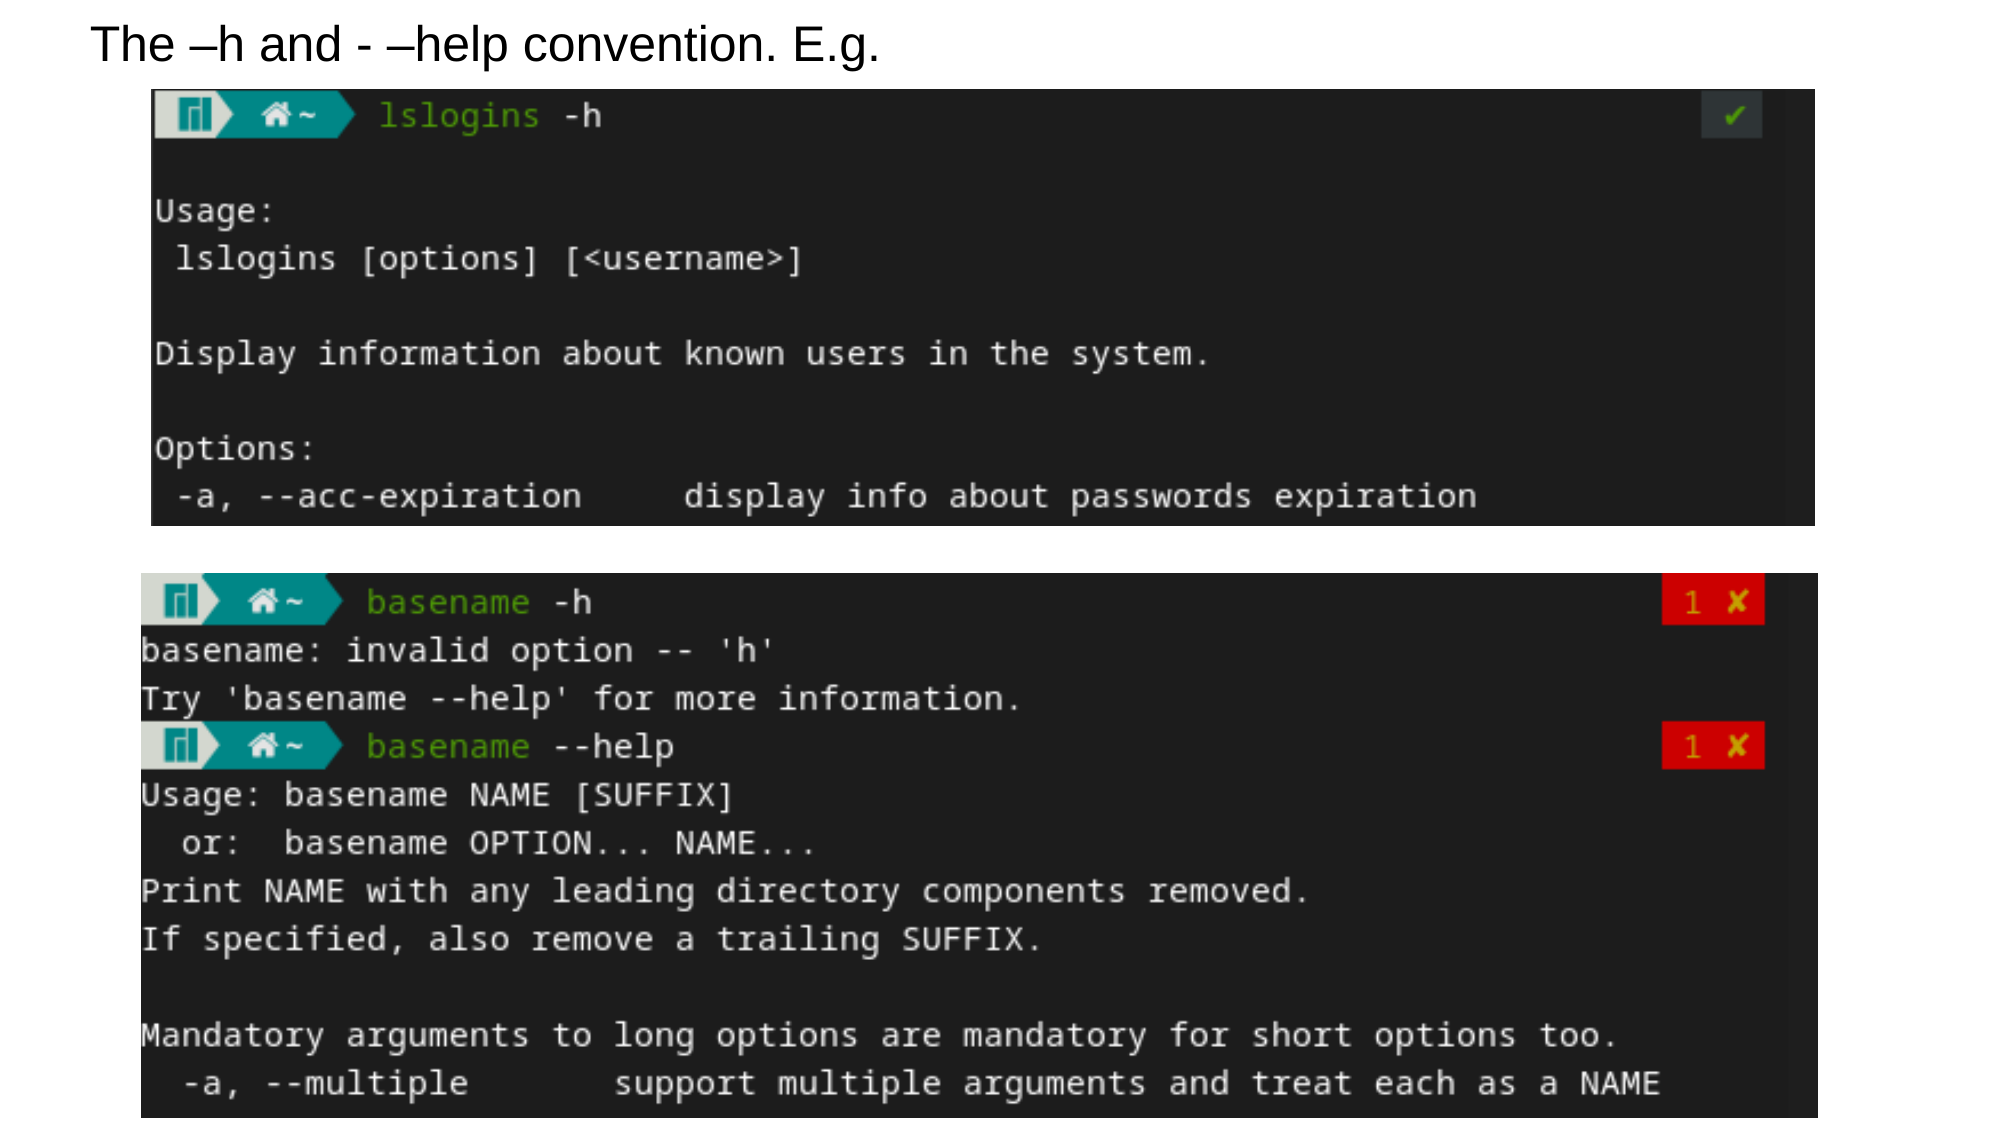

The –h and - –help convention. E.g.
#